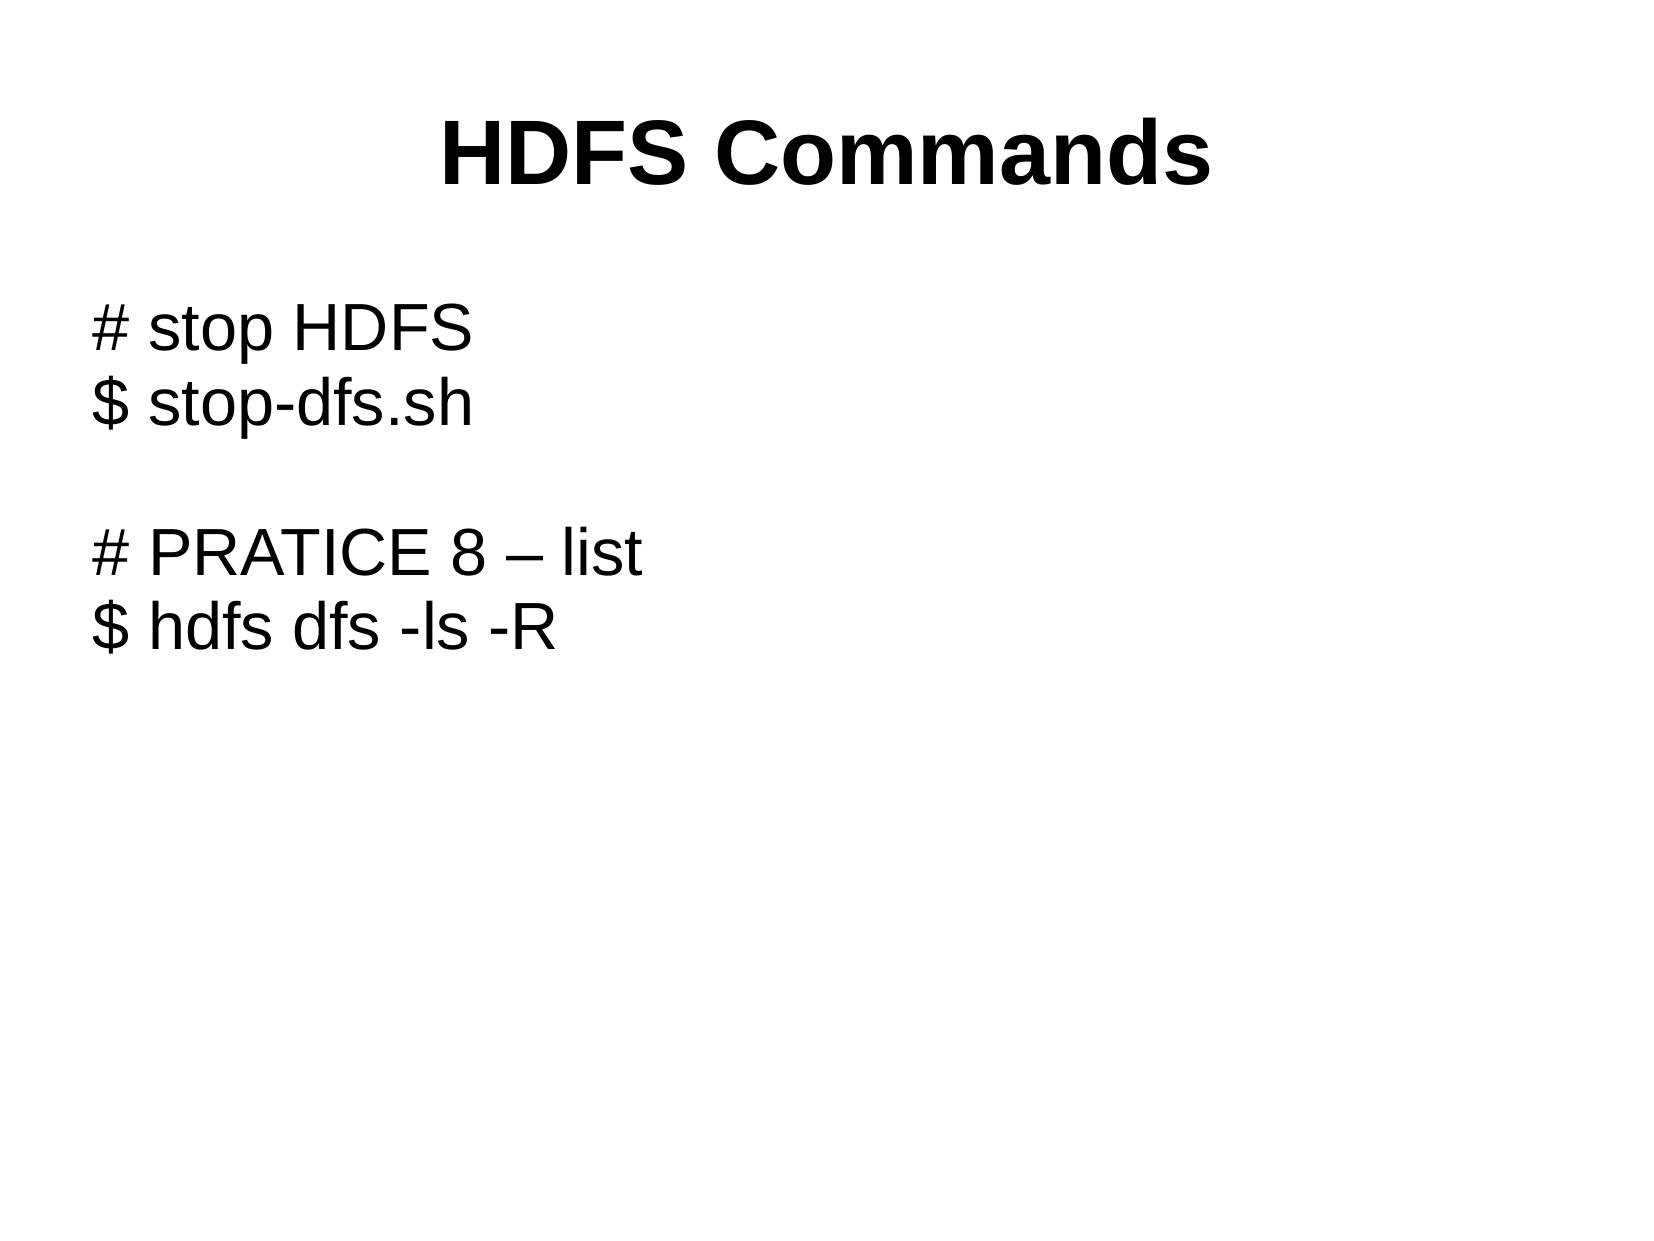

# HDFS Commands
# stop HDFS
$ stop-dfs.sh
# PRATICE 8 – list
$ hdfs dfs -ls -R